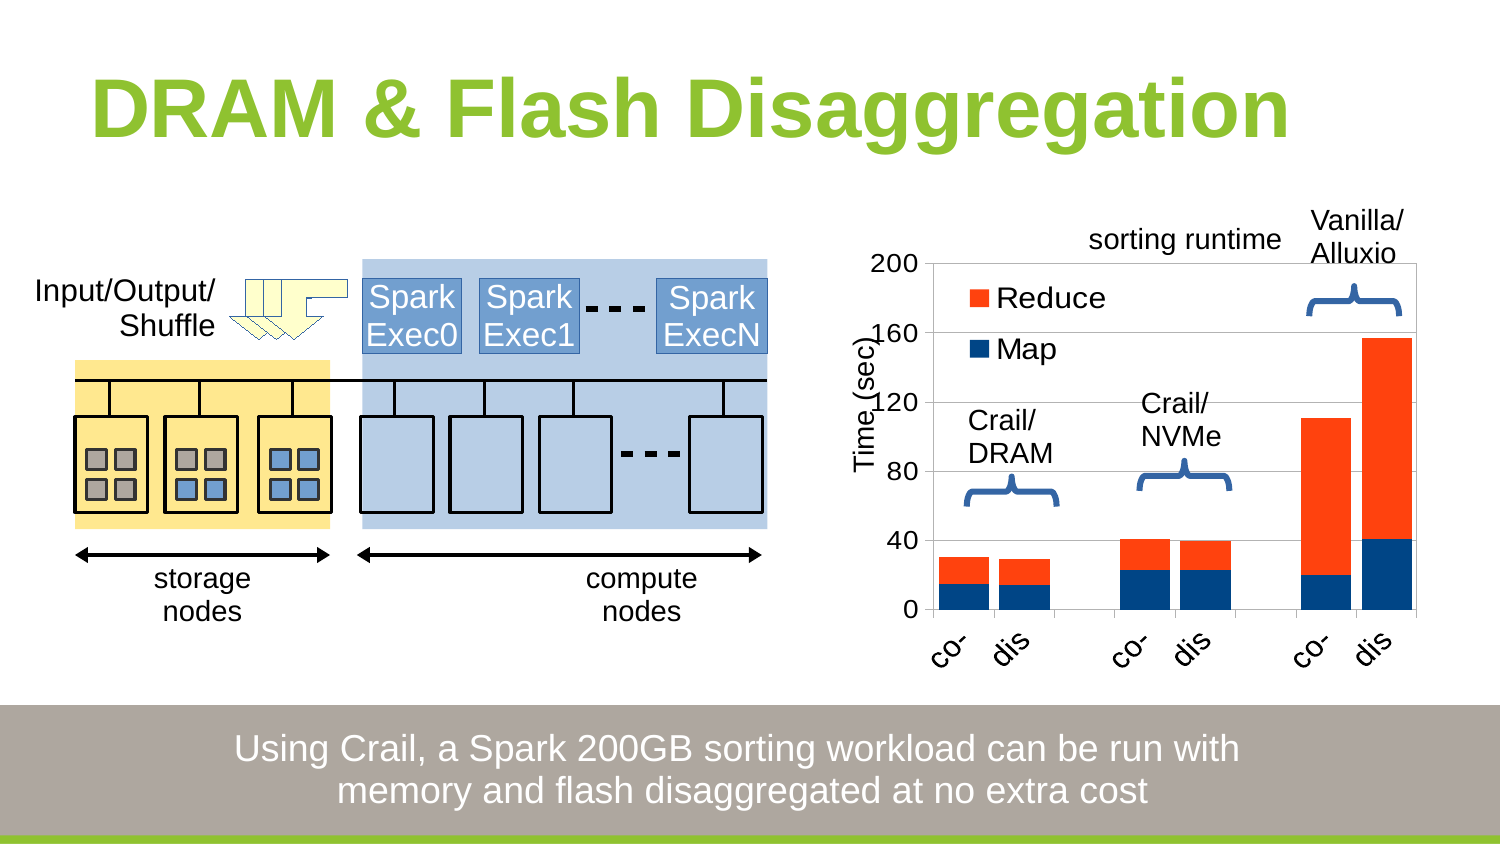

# DRAM & Flash Disaggregation
Vanilla/Alluxio
sorting runtime
### Chart
| Category | Map | Reduce |
|---|---|---|
| co-located | 14.79 | 15.44 |
| disaggr | 14.24 | 15.16 |
| None | None | None |
| co-located | 22.76 | 18.16 |
| disaggr | 22.57 | 17.18 |
| None | None | None |
| co-located | 20.12 | 90.46 |
| disaggr | 40.72 | 116.13 |
Input/Output/
Shuffle
Spark
Exec0
Spark
Exec1
Spark
ExecN
Time (sec)
Crail/
NVMe
Crail/
DRAM
storage
nodes
compute
nodes
Using Crail, a Spark 200GB sorting workload can be run with
memory and flash disaggregated at no extra cost